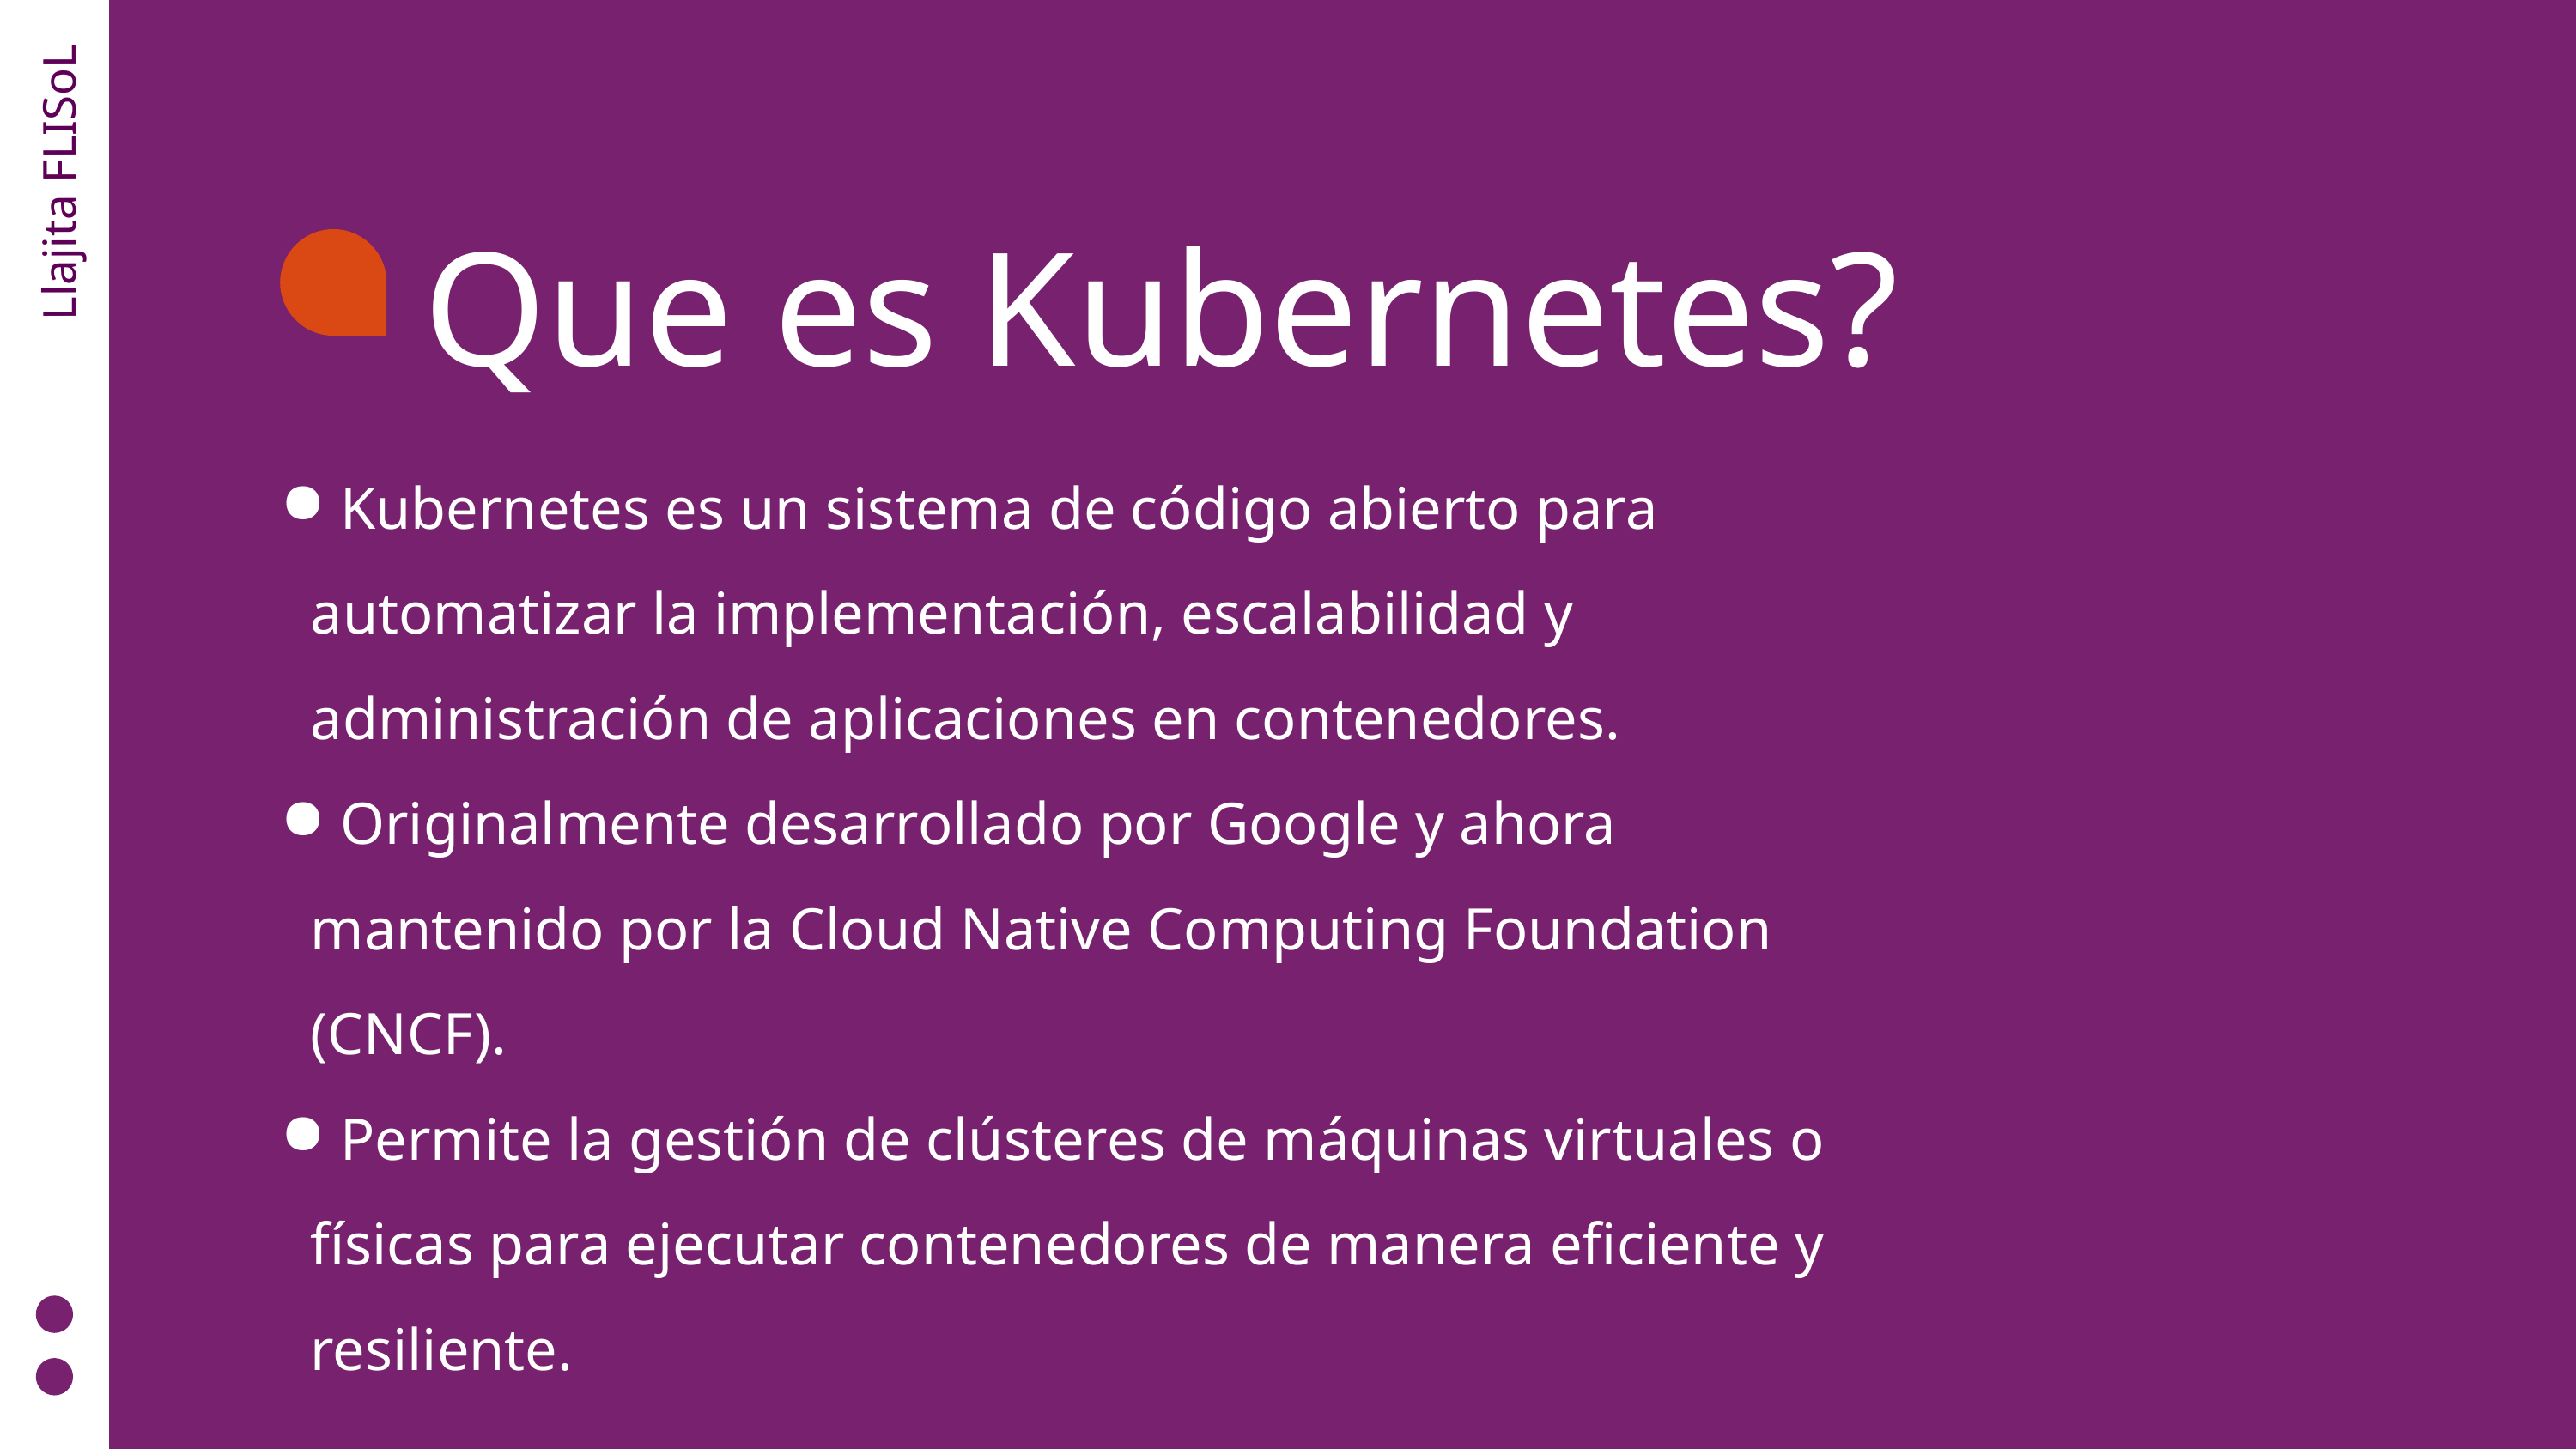

Llajita FLISoL
Que es Kubernetes?
 Kubernetes es un sistema de código abierto para automatizar la implementación, escalabilidad y administración de aplicaciones en contenedores.
 Originalmente desarrollado por Google y ahora mantenido por la Cloud Native Computing Foundation (CNCF).
 Permite la gestión de clústeres de máquinas virtuales o físicas para ejecutar contenedores de manera eficiente y resiliente.